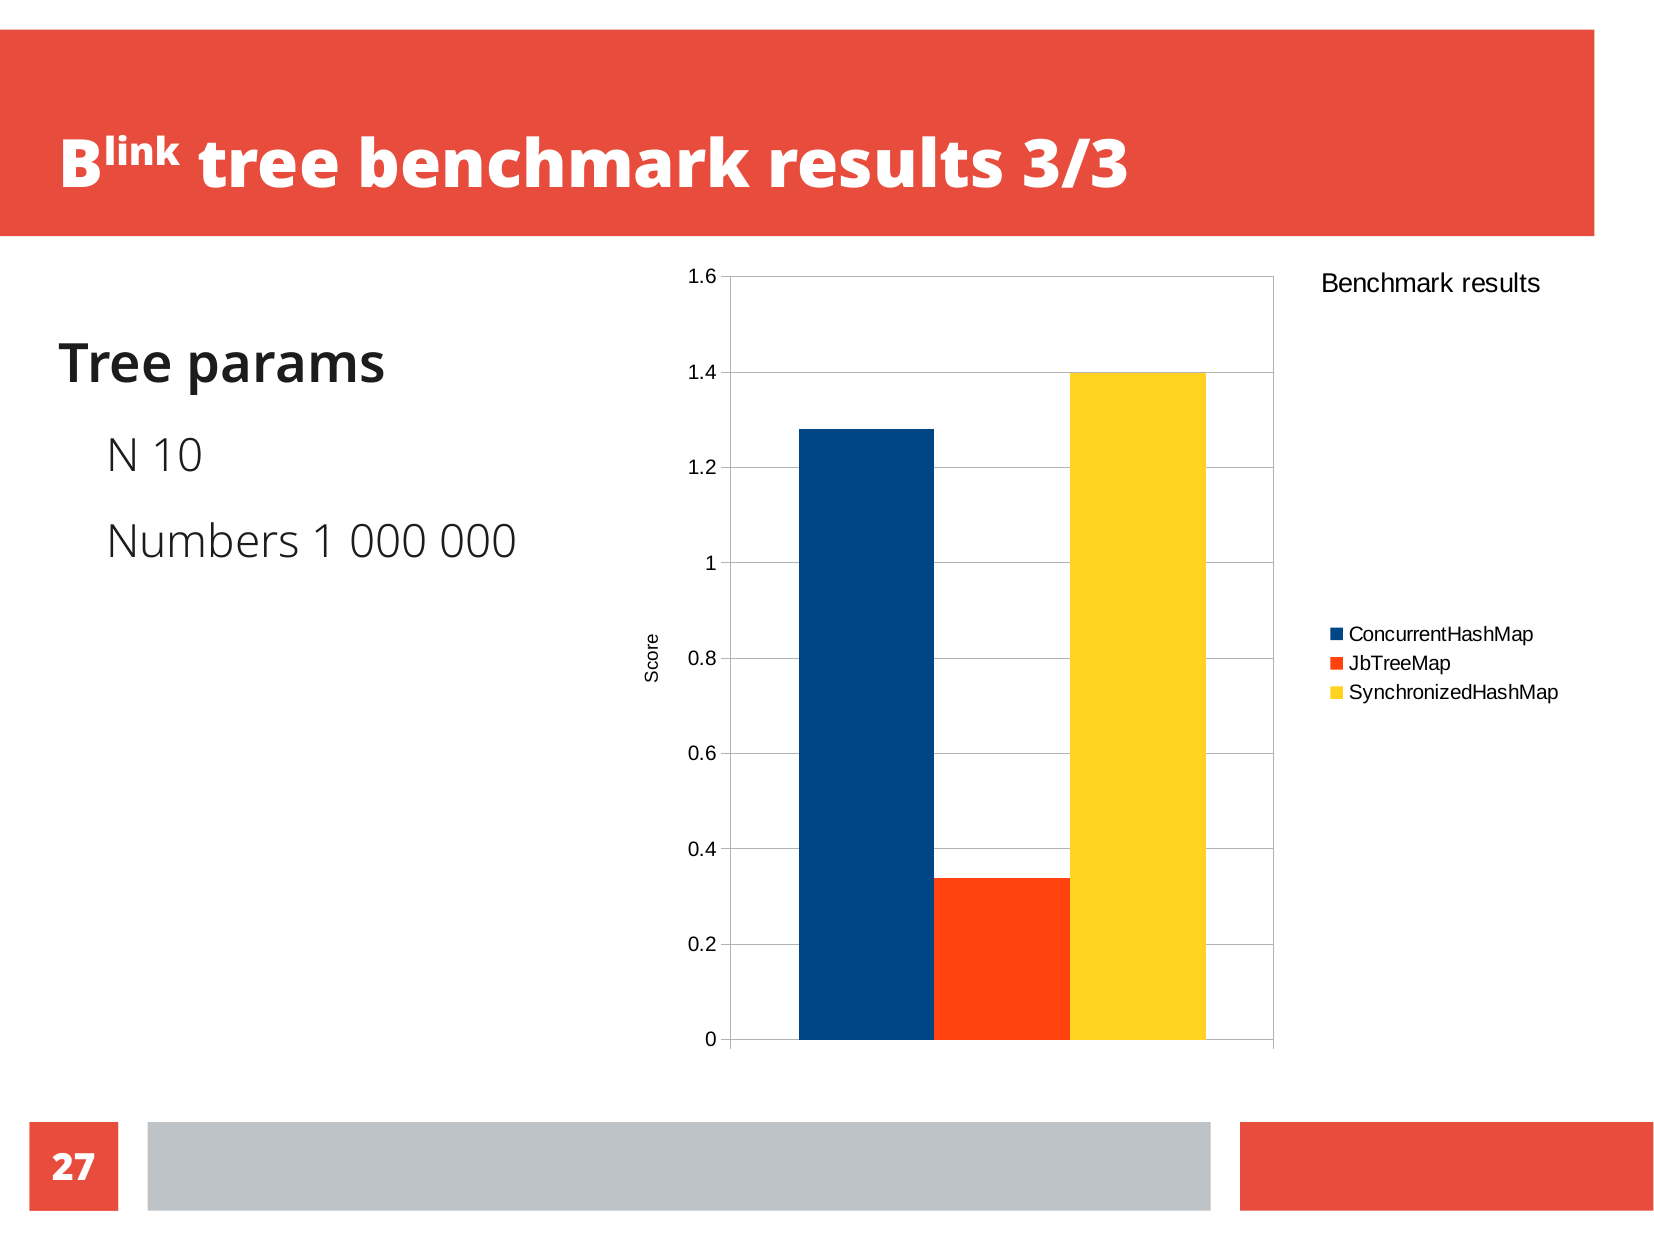

# Blink tree benchmark results 3/3
### Chart: Benchmark results
| Category | ConcurrentHashMap | JbTreeMap | SynchronizedHashMap |
|---|---|---|---|
| Score | 1.2811 | 0.338995 | 1.39755 |Tree params
N 10
Numbers 1 000 000
27